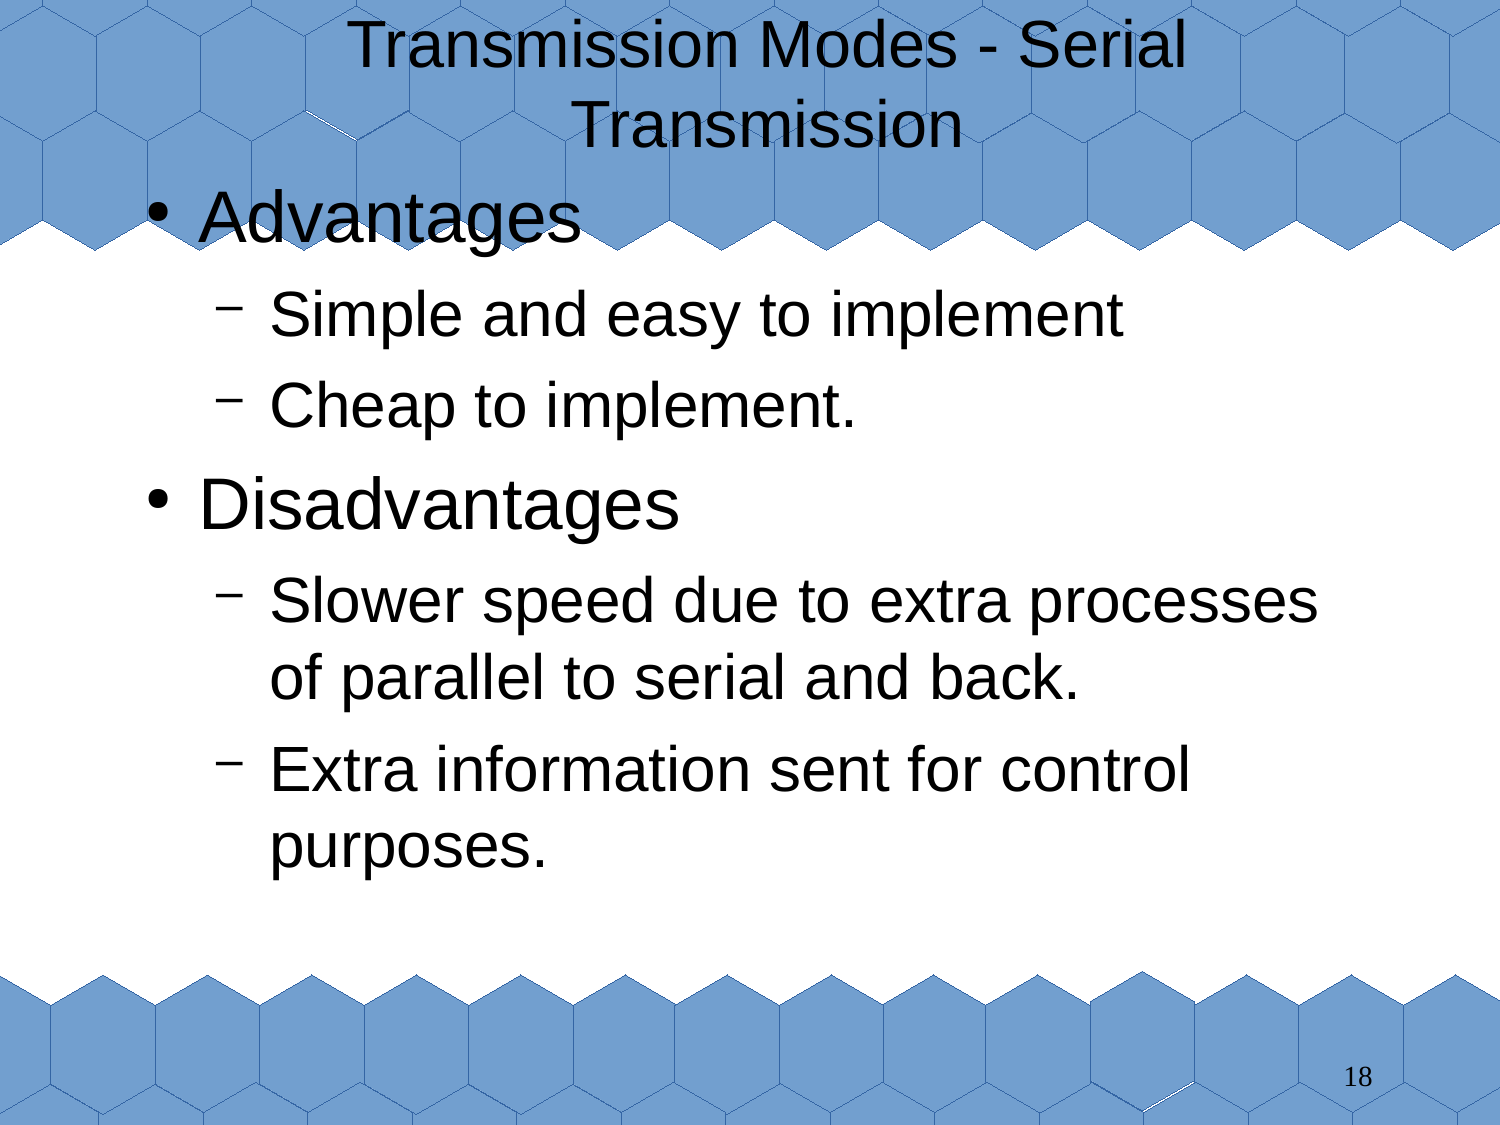

# Transmission Modes - Serial Transmission
Advantages
Simple and easy to implement
Cheap to implement.
Disadvantages
Slower speed due to extra processes of parallel to serial and back.
Extra information sent for control purposes.